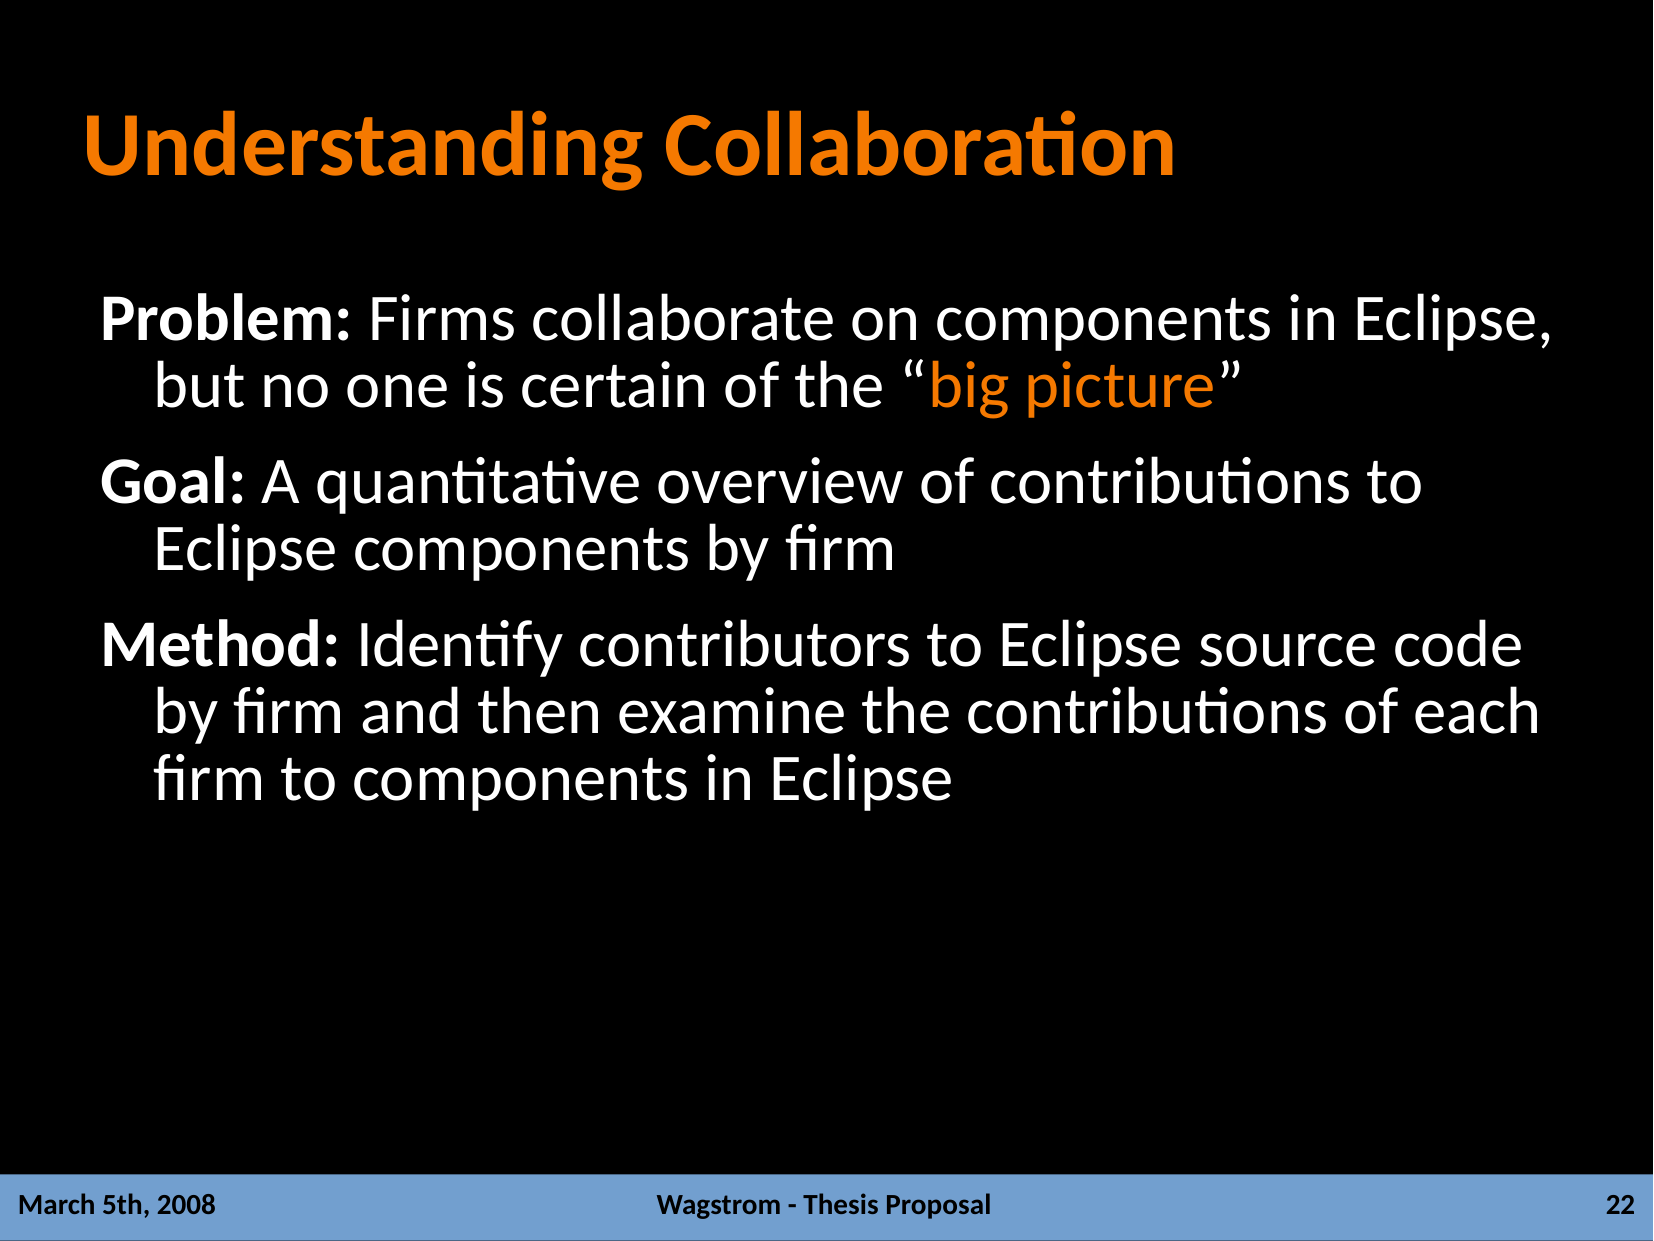

# Understanding Collaboration
Problem: Firms collaborate on components in Eclipse, but no one is certain of the “big picture”
Goal: A quantitative overview of contributions to Eclipse components by firm
Method: Identify contributors to Eclipse source code by firm and then examine the contributions of each firm to components in Eclipse
March 5th, 2008
Wagstrom - Thesis Proposal
22